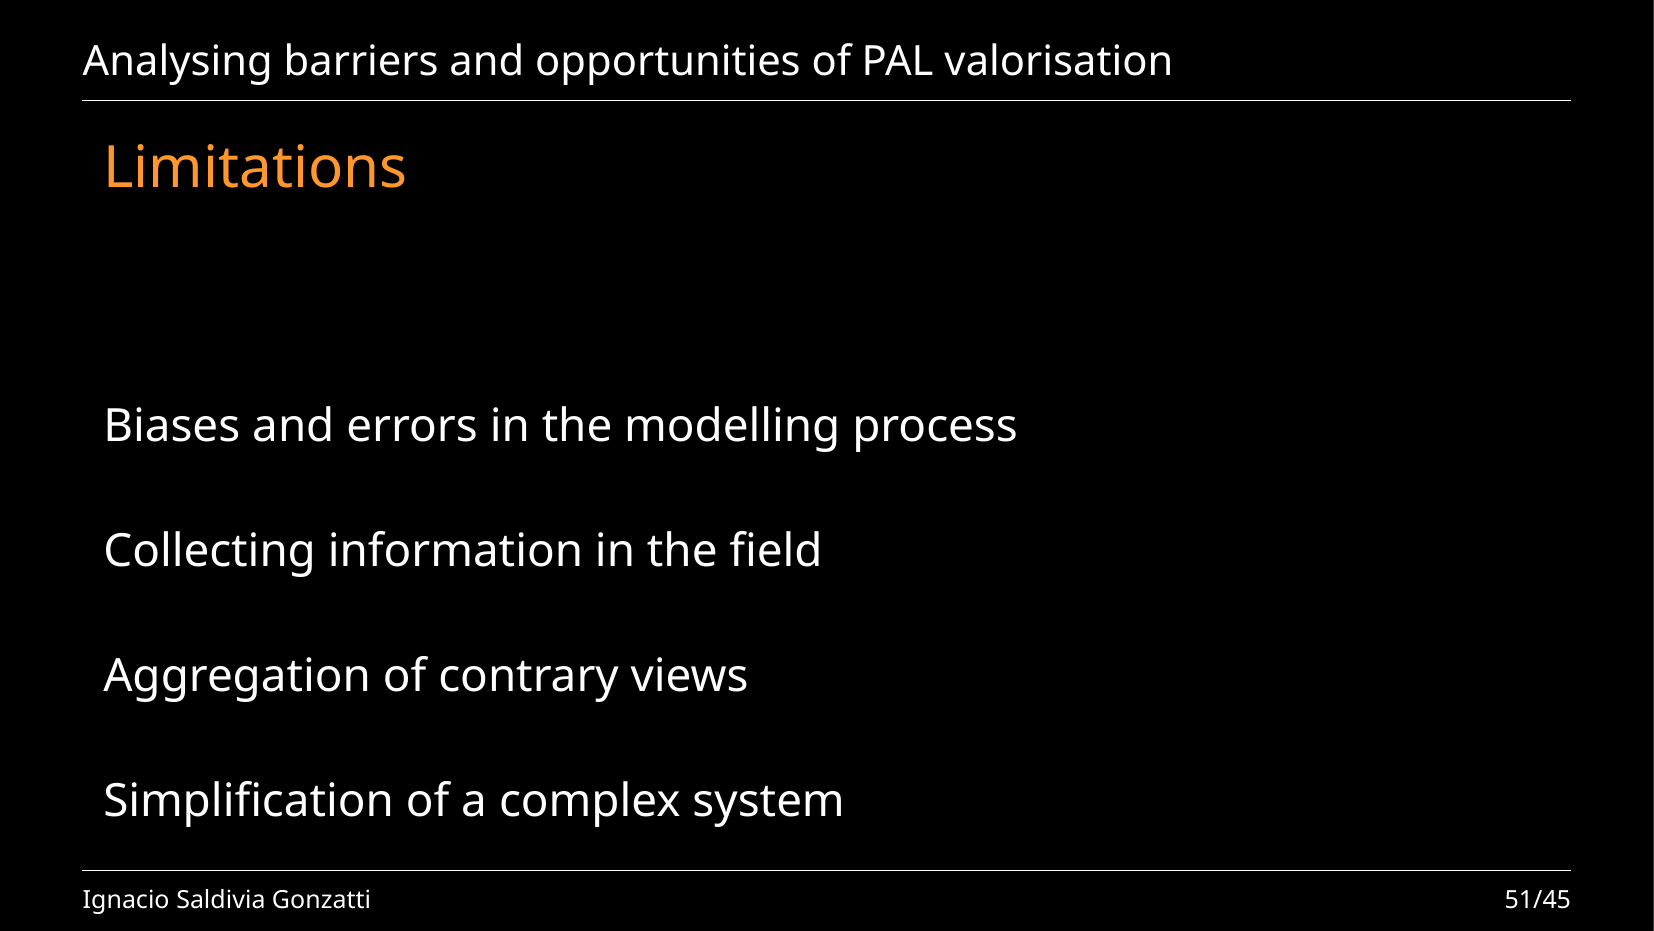

# Analysing barriers and opportunities of PAL valorisation
Limitations
Biases and errors in the modelling process
Collecting information in the field
Aggregation of contrary views
Simplification of a complex system
Ignacio Saldivia Gonzatti
51